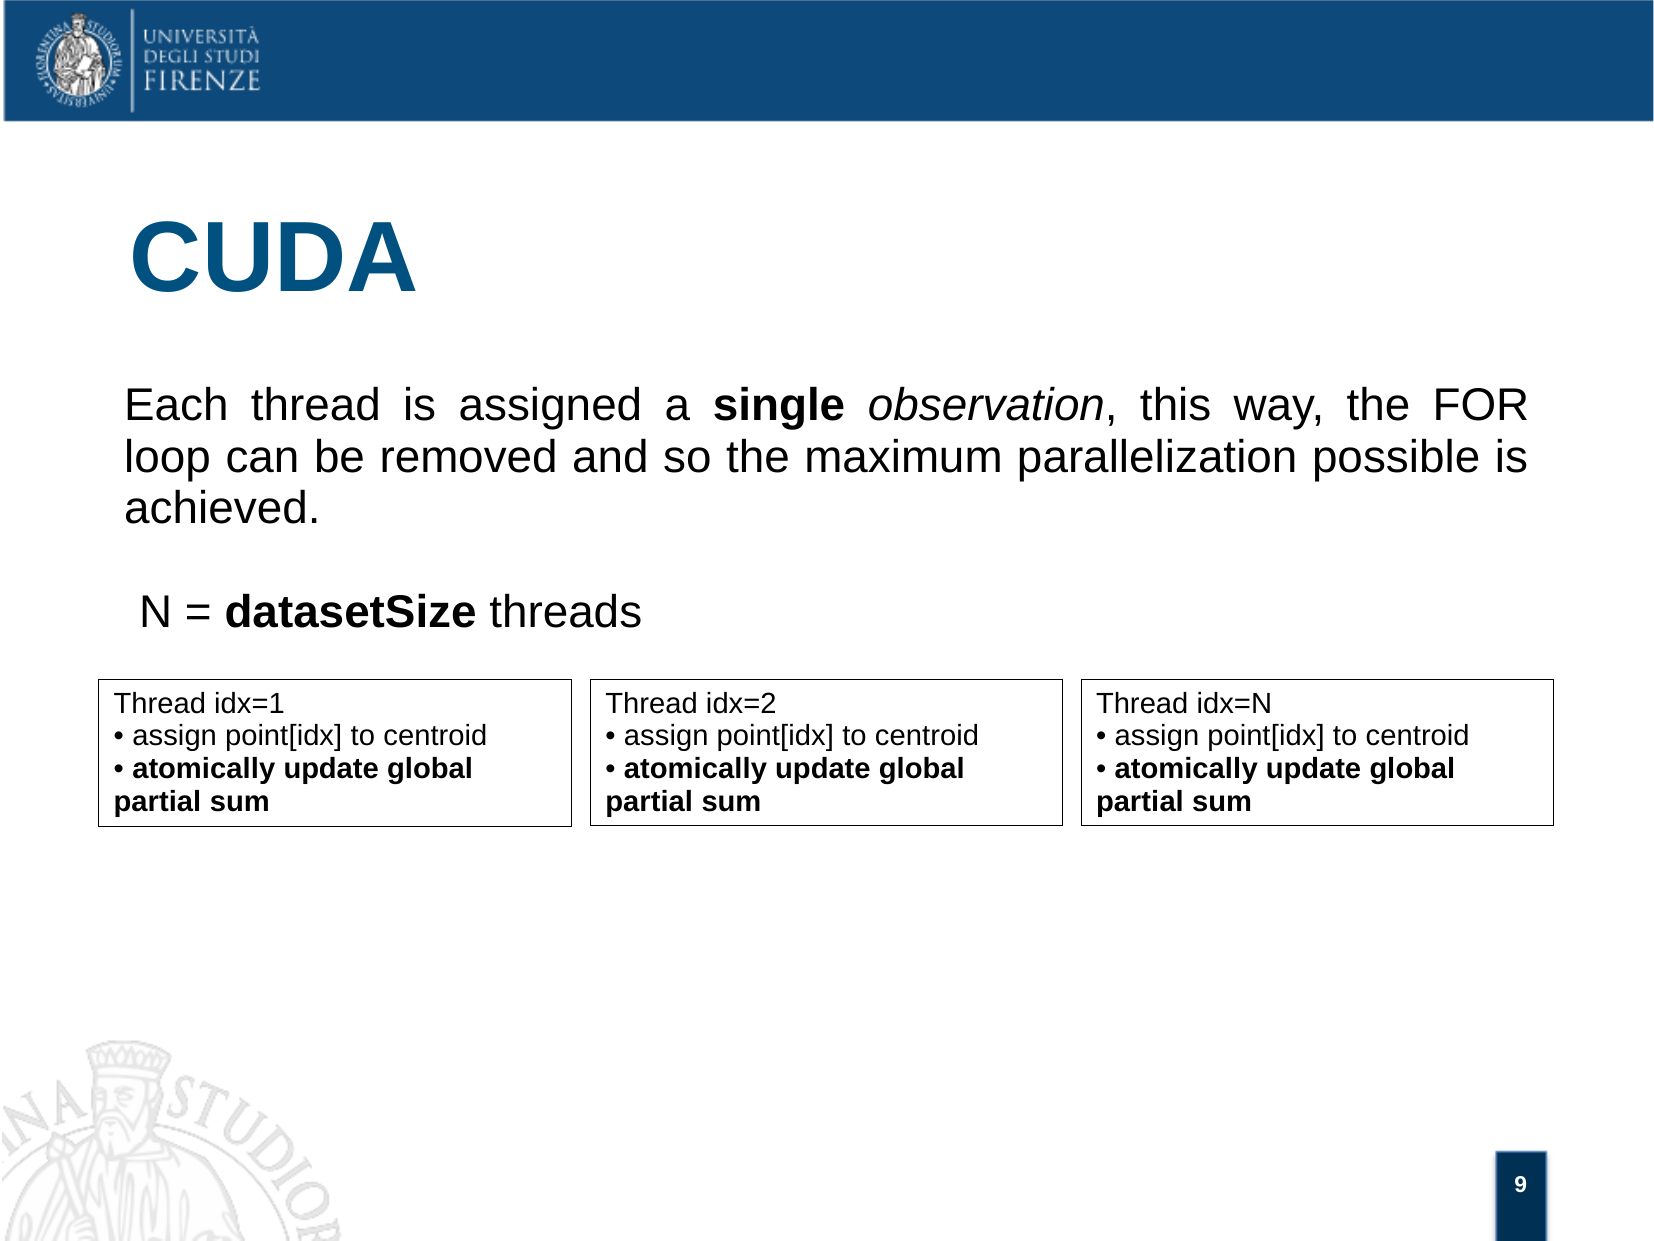

CUDA
Each thread is assigned a single observation, this way, the FOR loop can be removed and so the maximum parallelization possible is achieved.
N = datasetSize threads
Thread idx=1
• assign point[idx] to centroid
• atomically update global partial sum
Thread idx=2
• assign point[idx] to centroid
• atomically update global partial sum
Thread idx=N
• assign point[idx] to centroid
• atomically update global partial sum
9